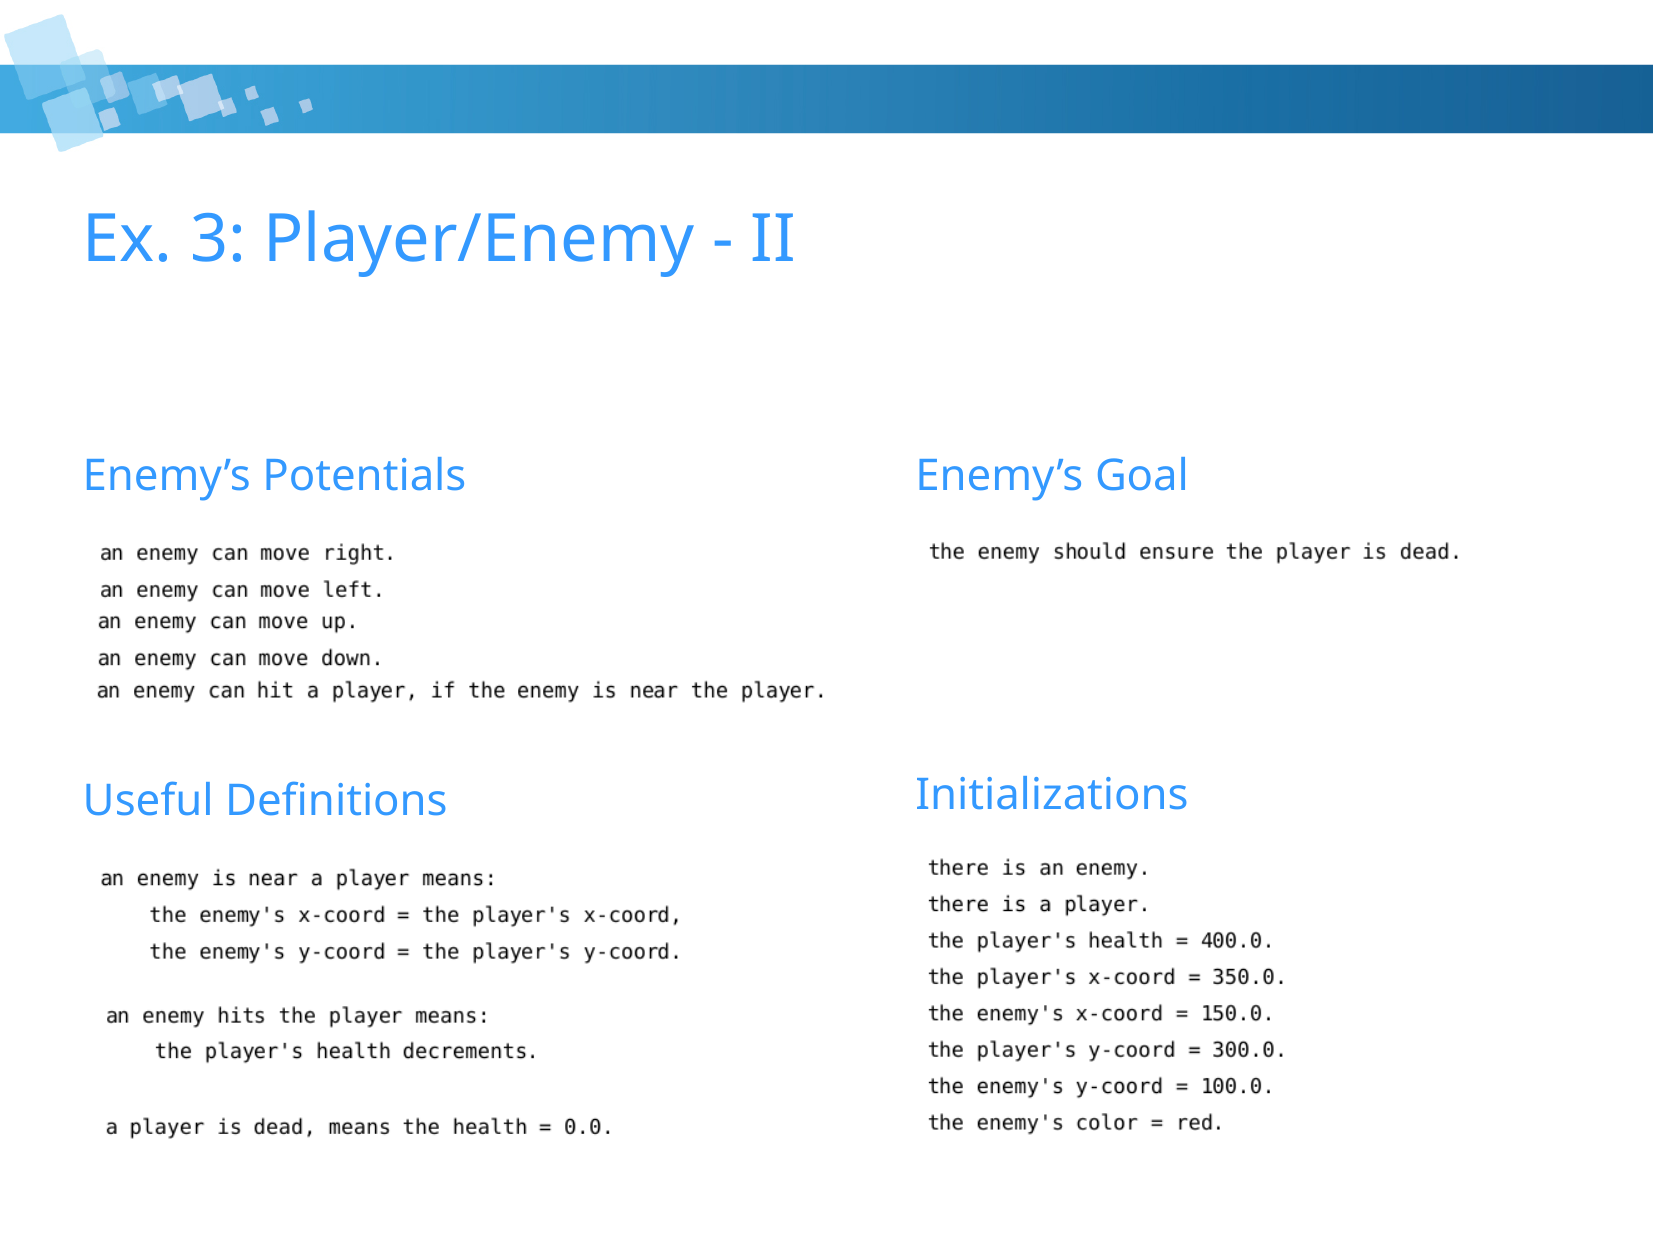

# Ex. 3: Player/Enemy - II
Enemy’s Potentials
Enemy’s Goal
Initializations
Useful Definitions